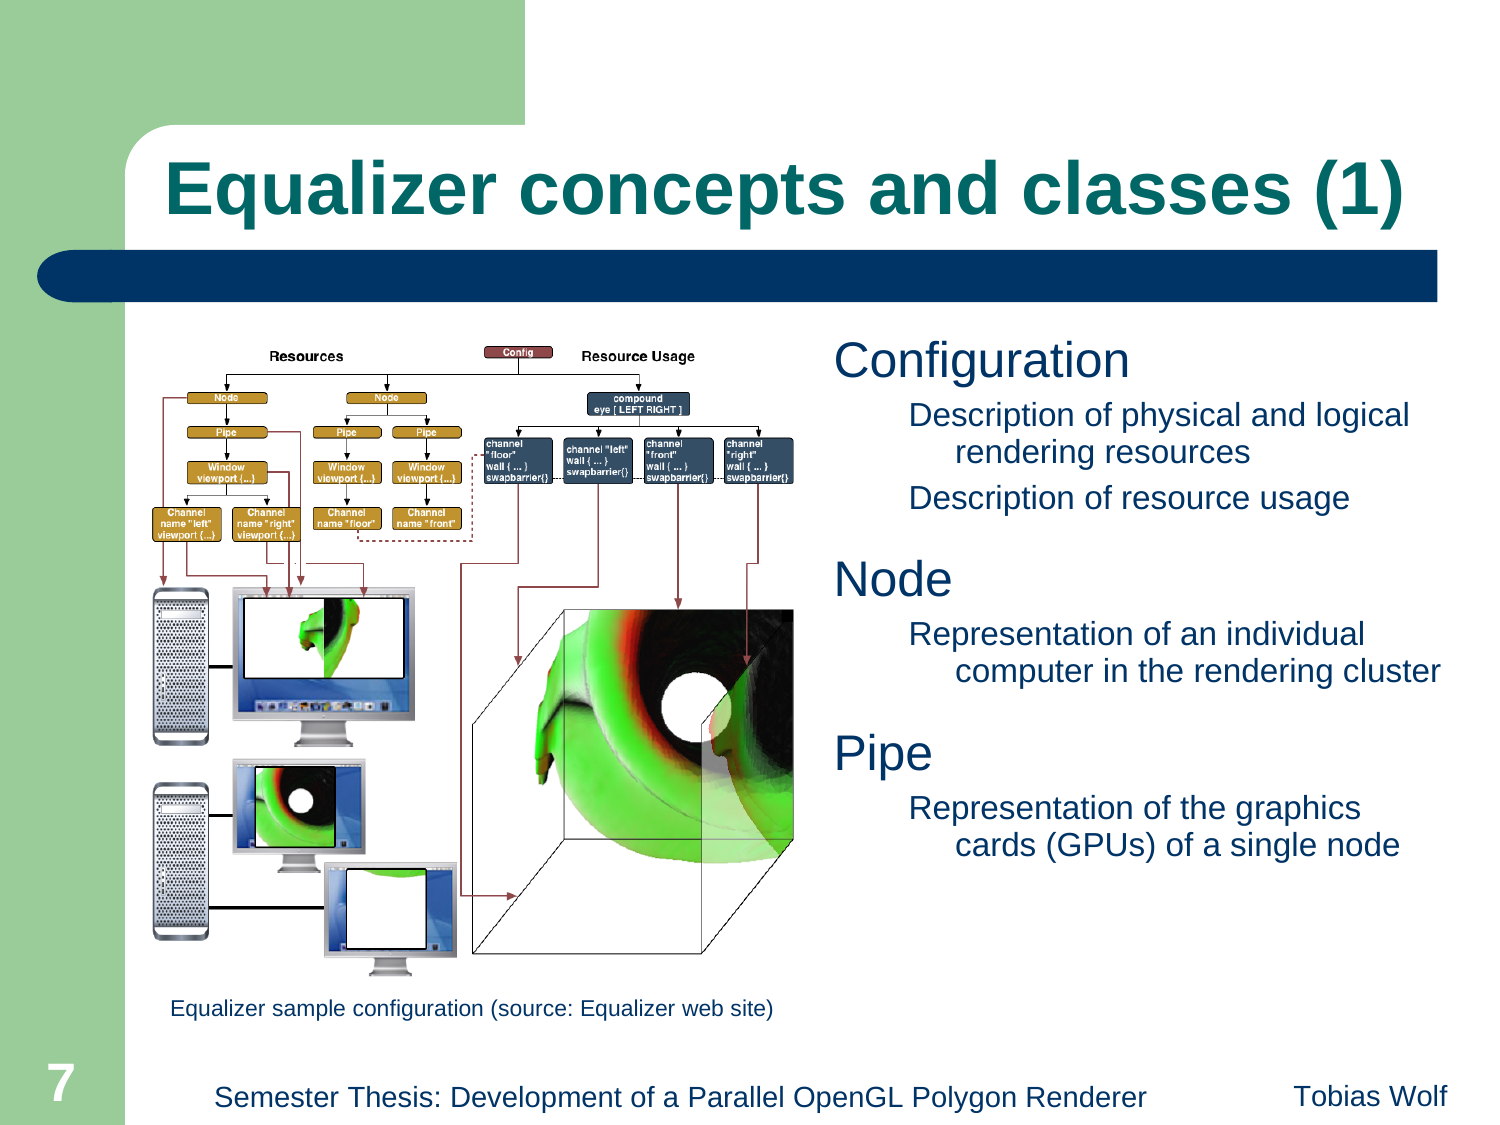

# Equalizer concepts and classes (1)
Configuration
Description of physical and logical rendering resources
Description of resource usage
Node
Representation of an individual computer in the rendering cluster
Pipe
Representation of the graphics cards (GPUs) of a single node
7
Equalizer sample configuration (source: Equalizer web site)
Tobias Wolf
Semester Thesis: Development of a Parallel OpenGL Polygon Renderer